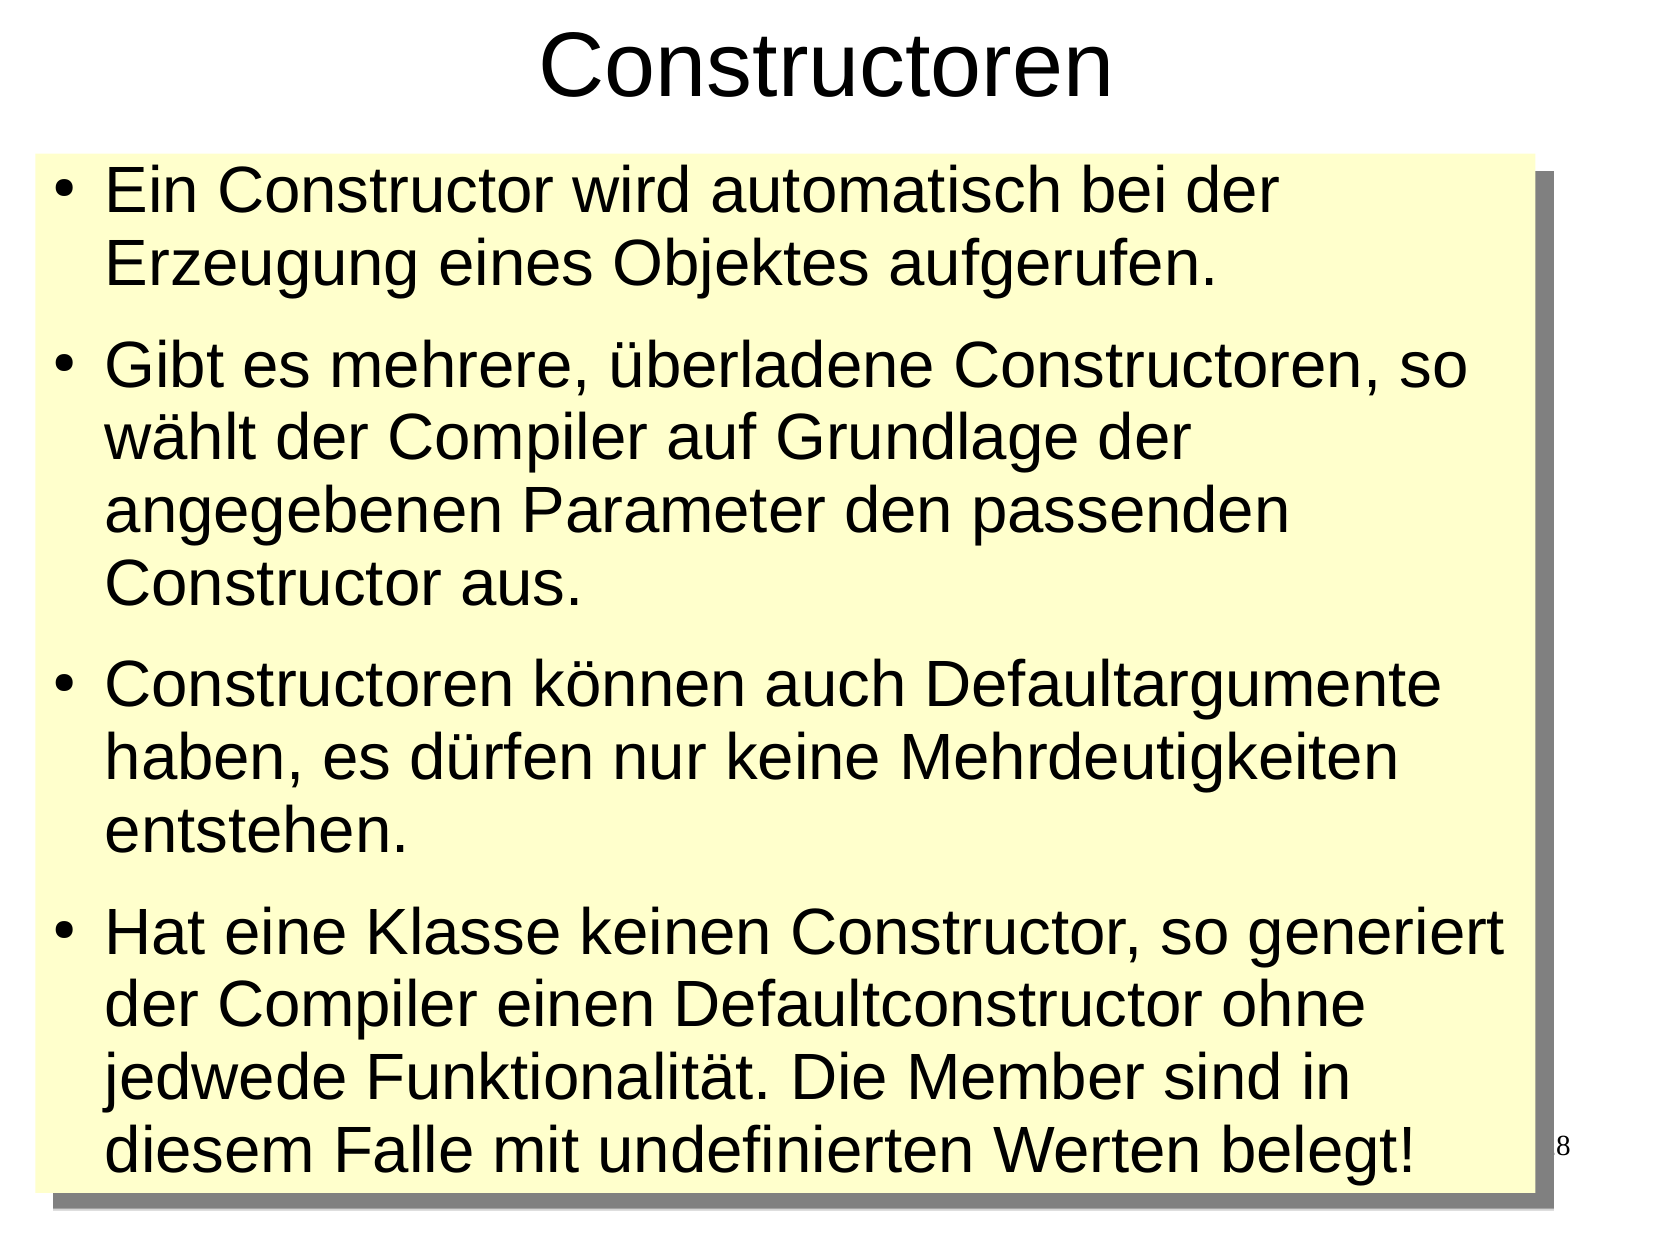

# Constructoren
Ein Constructor wird automatisch bei der Erzeugung eines Objektes aufgerufen.
Gibt es mehrere, überladene Constructoren, so wählt der Compiler auf Grundlage der angegebenen Parameter den passenden Constructor aus.
Constructoren können auch Defaultargumente haben, es dürfen nur keine Mehrdeutigkeiten entstehen.
Hat eine Klasse keinen Constructor, so generiert der Compiler einen Defaultconstructor ohne jedwede Funktionalität. Die Member sind in diesem Falle mit undefinierten Werten belegt!
28